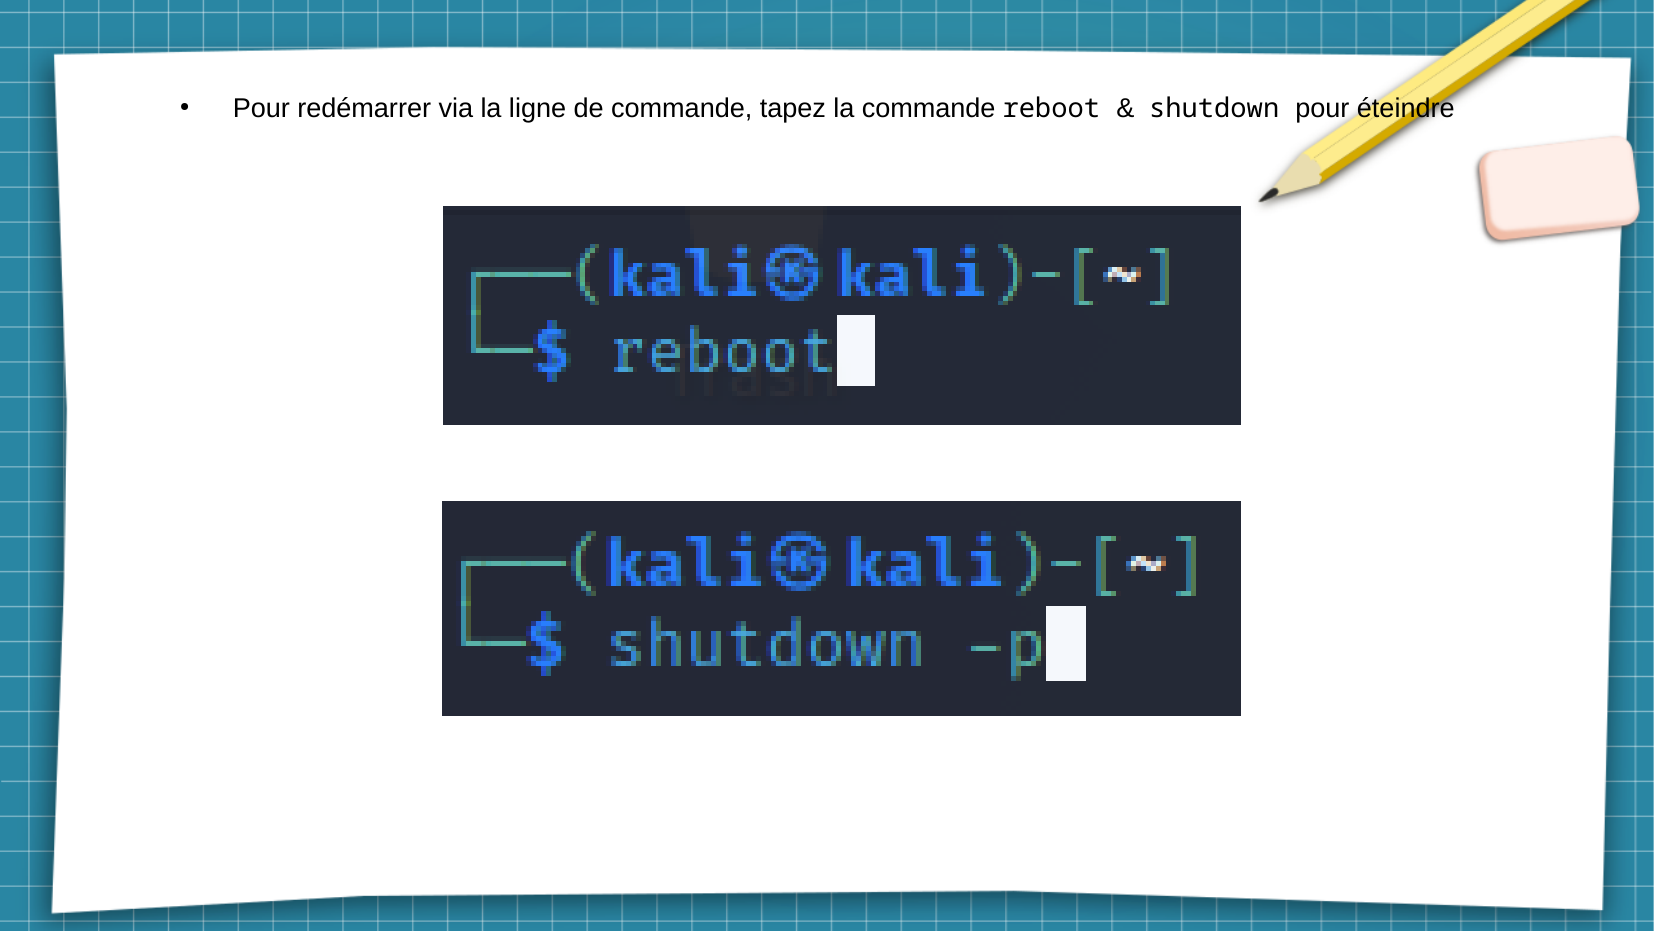

# Pour redémarrer via la ligne de commande, tapez la commande reboot & shutdown pour éteindre